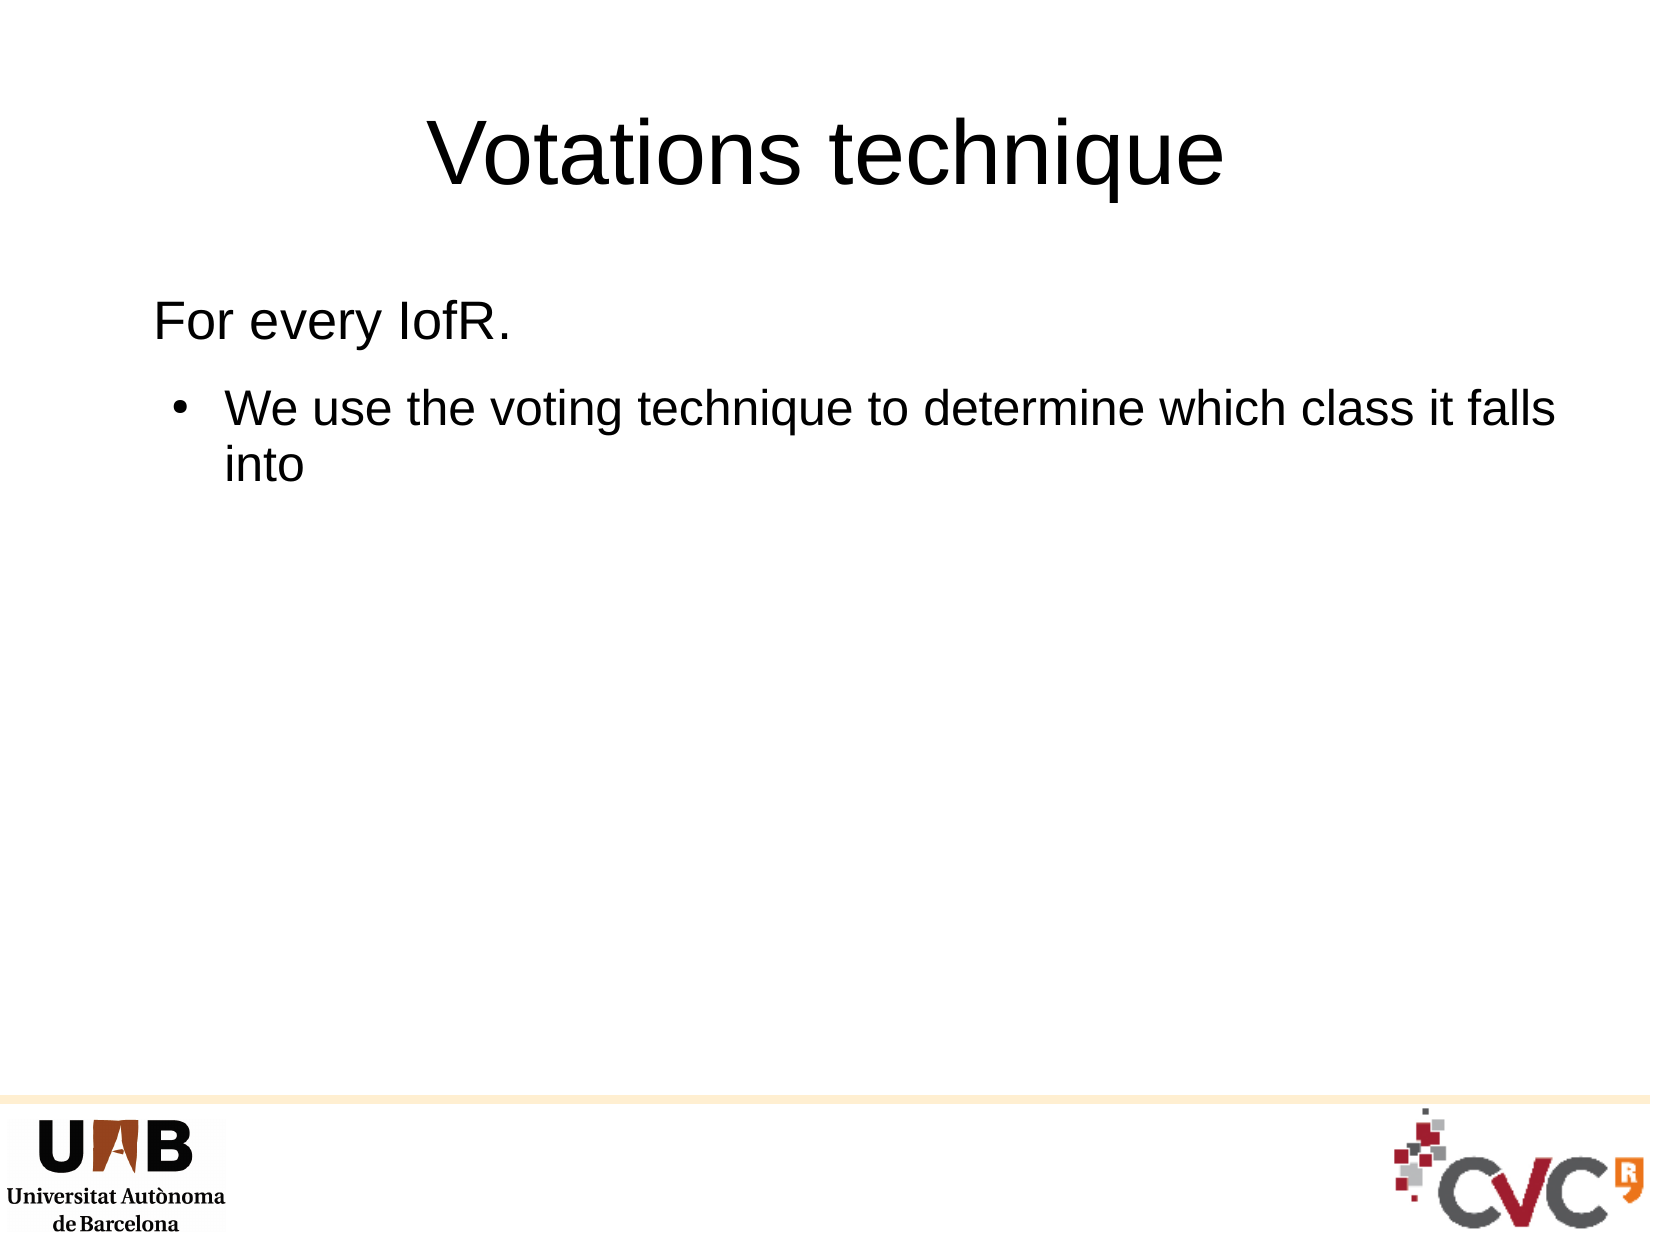

# Votations technique
For every IofR.
We use the voting technique to determine which class it falls into